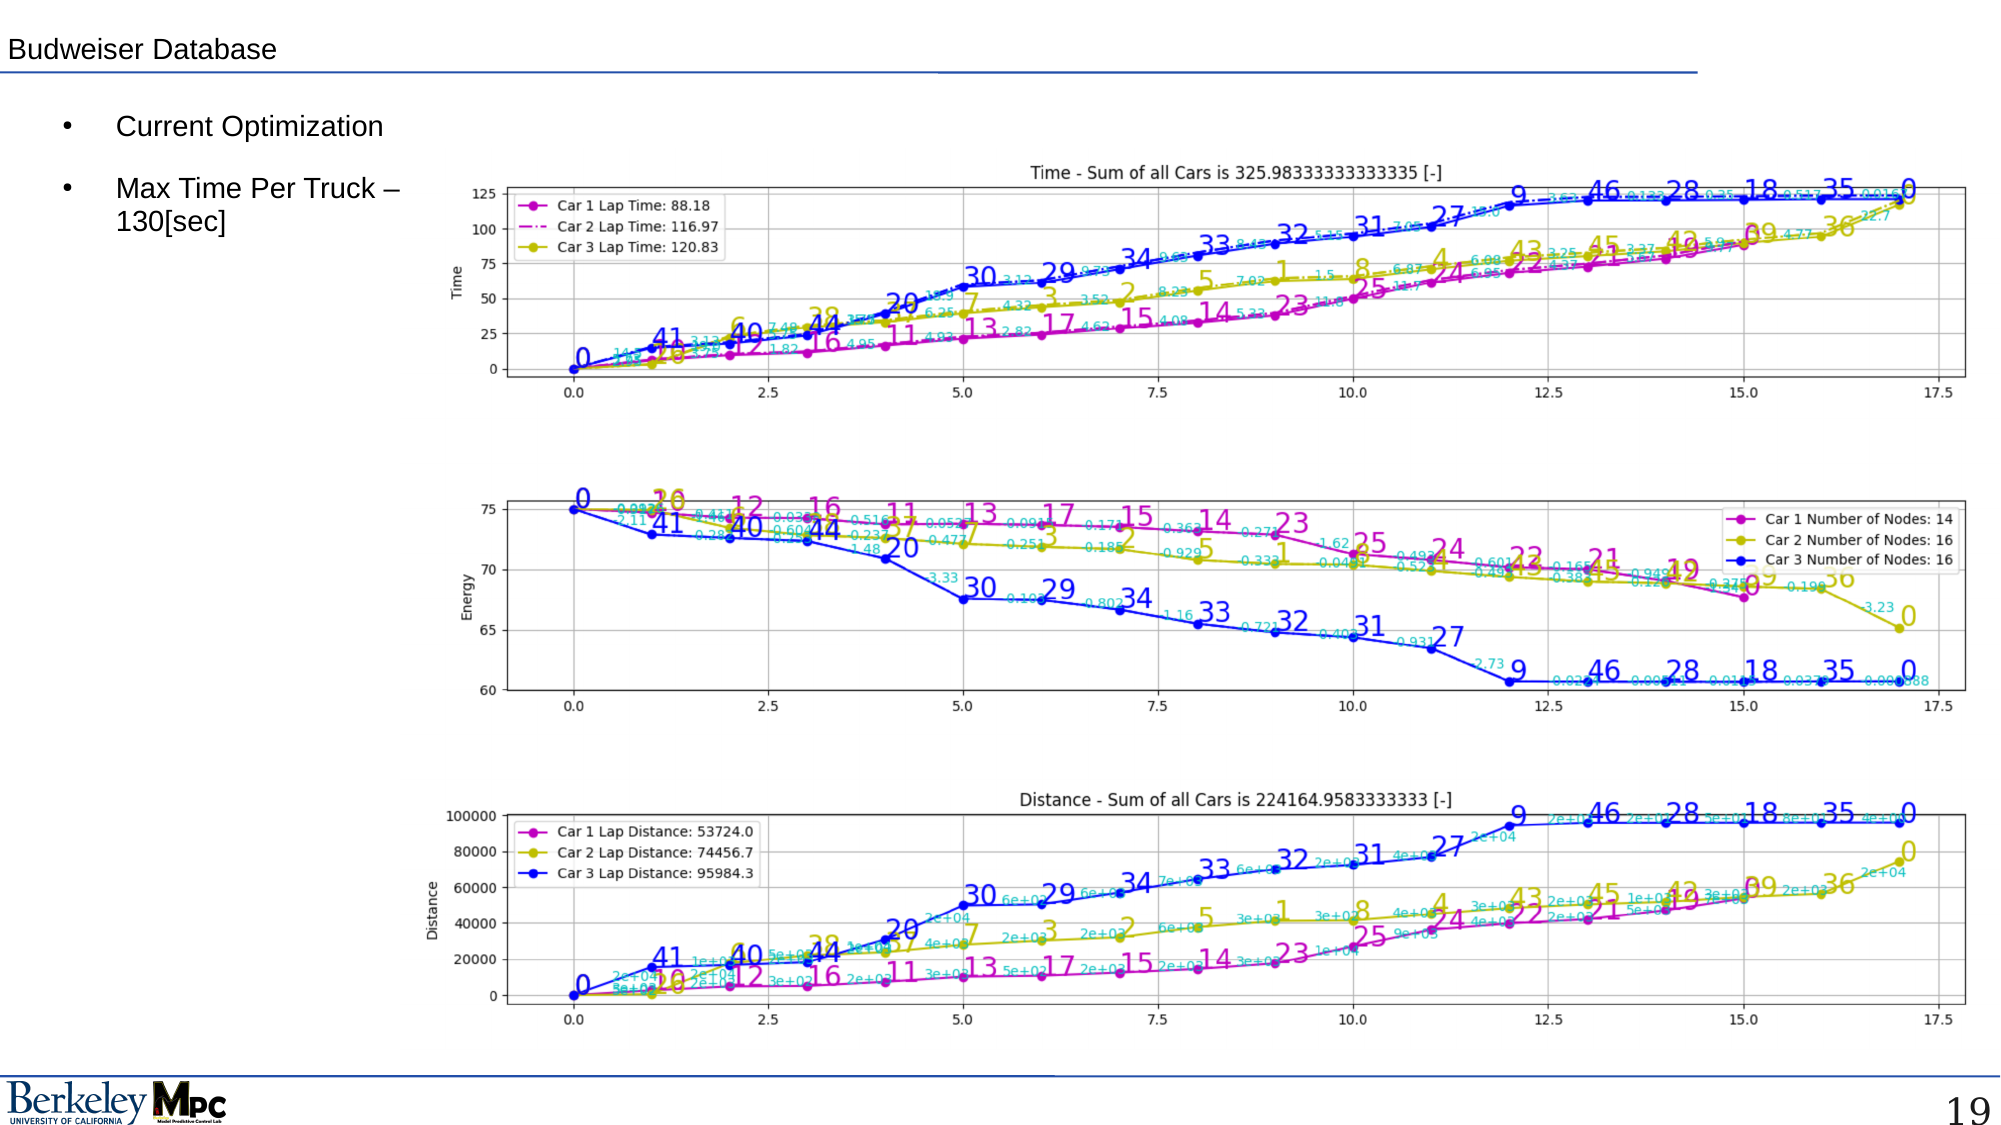

# Budweiser Database
Current Optimization
Max Time Per Truck – 130[sec]
19